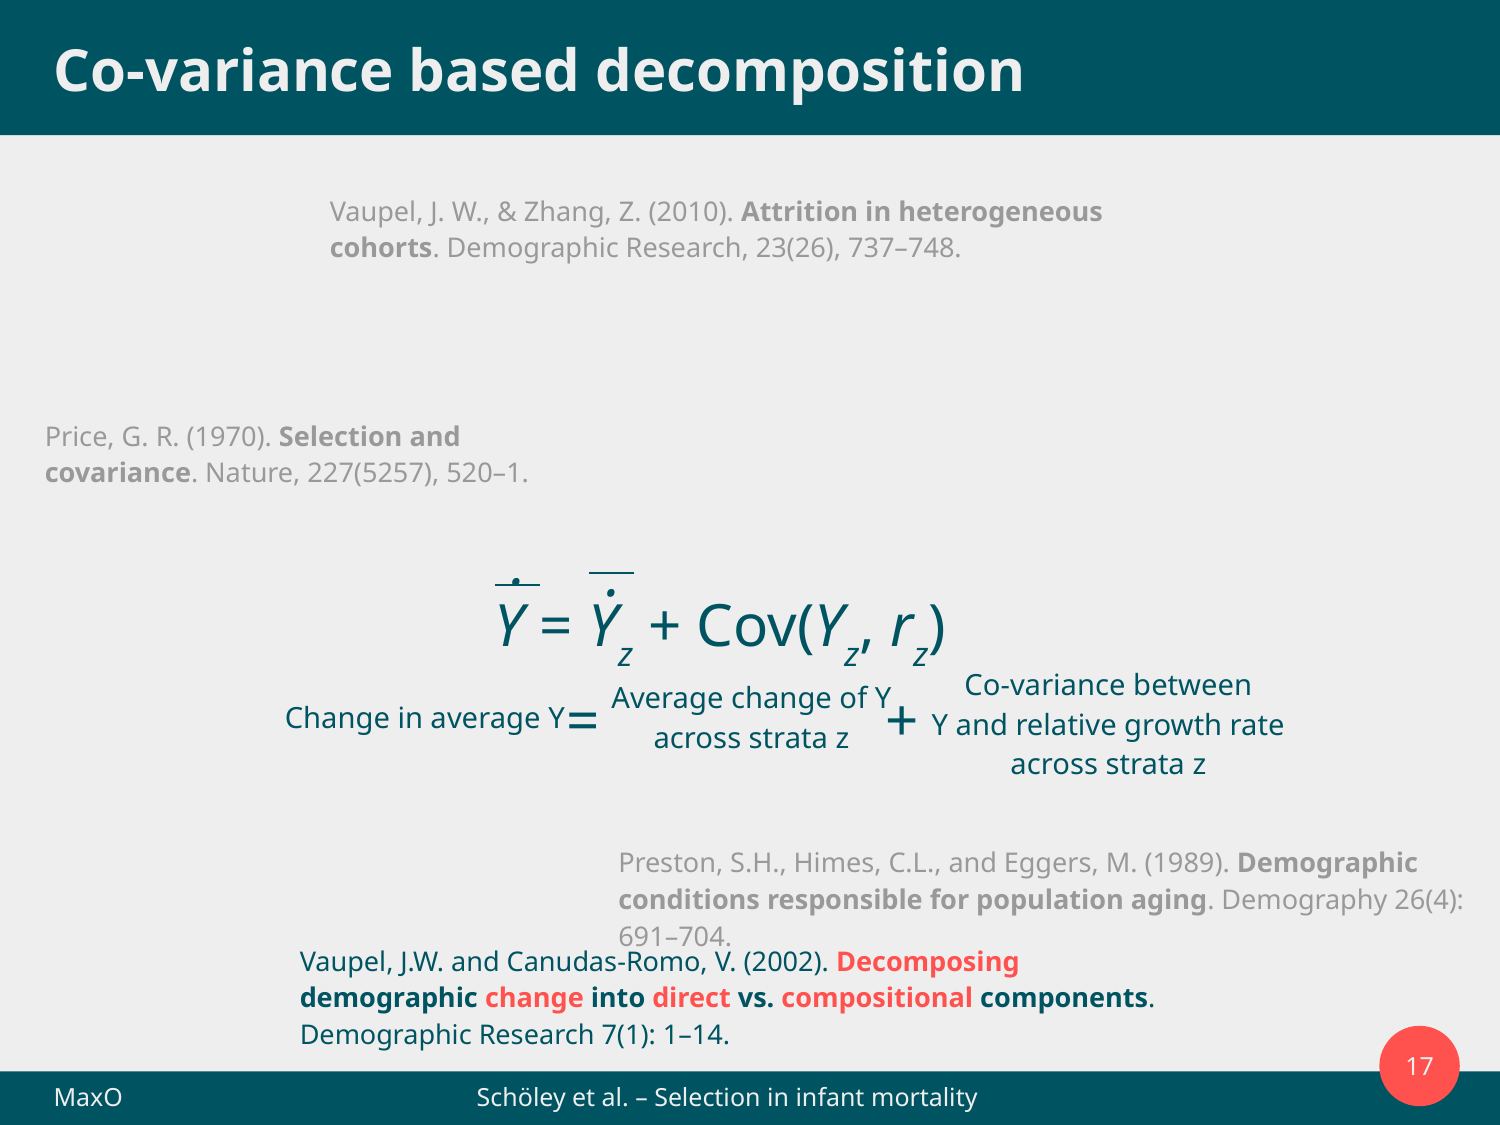

# Co-variance based decomposition
Vaupel, J. W., & Zhang, Z. (2010). Attrition in heterogeneous cohorts. Demographic Research, 23(26), 737–748.
Price, G. R. (1970). Selection and covariance. Nature, 227(5257), 520–1.
.
.
Y = Yz + Cov(Yz, rz)
Co-variance between
Y and relative growth rate
across strata z
Average change of Y
across strata z
=
+
Change in average Y
Preston, S.H., Himes, C.L., and Eggers, M. (1989). Demographic conditions responsible for population aging. Demography 26(4): 691–704.
Vaupel, J.W. and Canudas-Romo, V. (2002). Decomposing demographic change into direct vs. compositional components. Demographic Research 7(1): 1–14.
17
MaxO
Schöley et al. – Selection in infant mortality